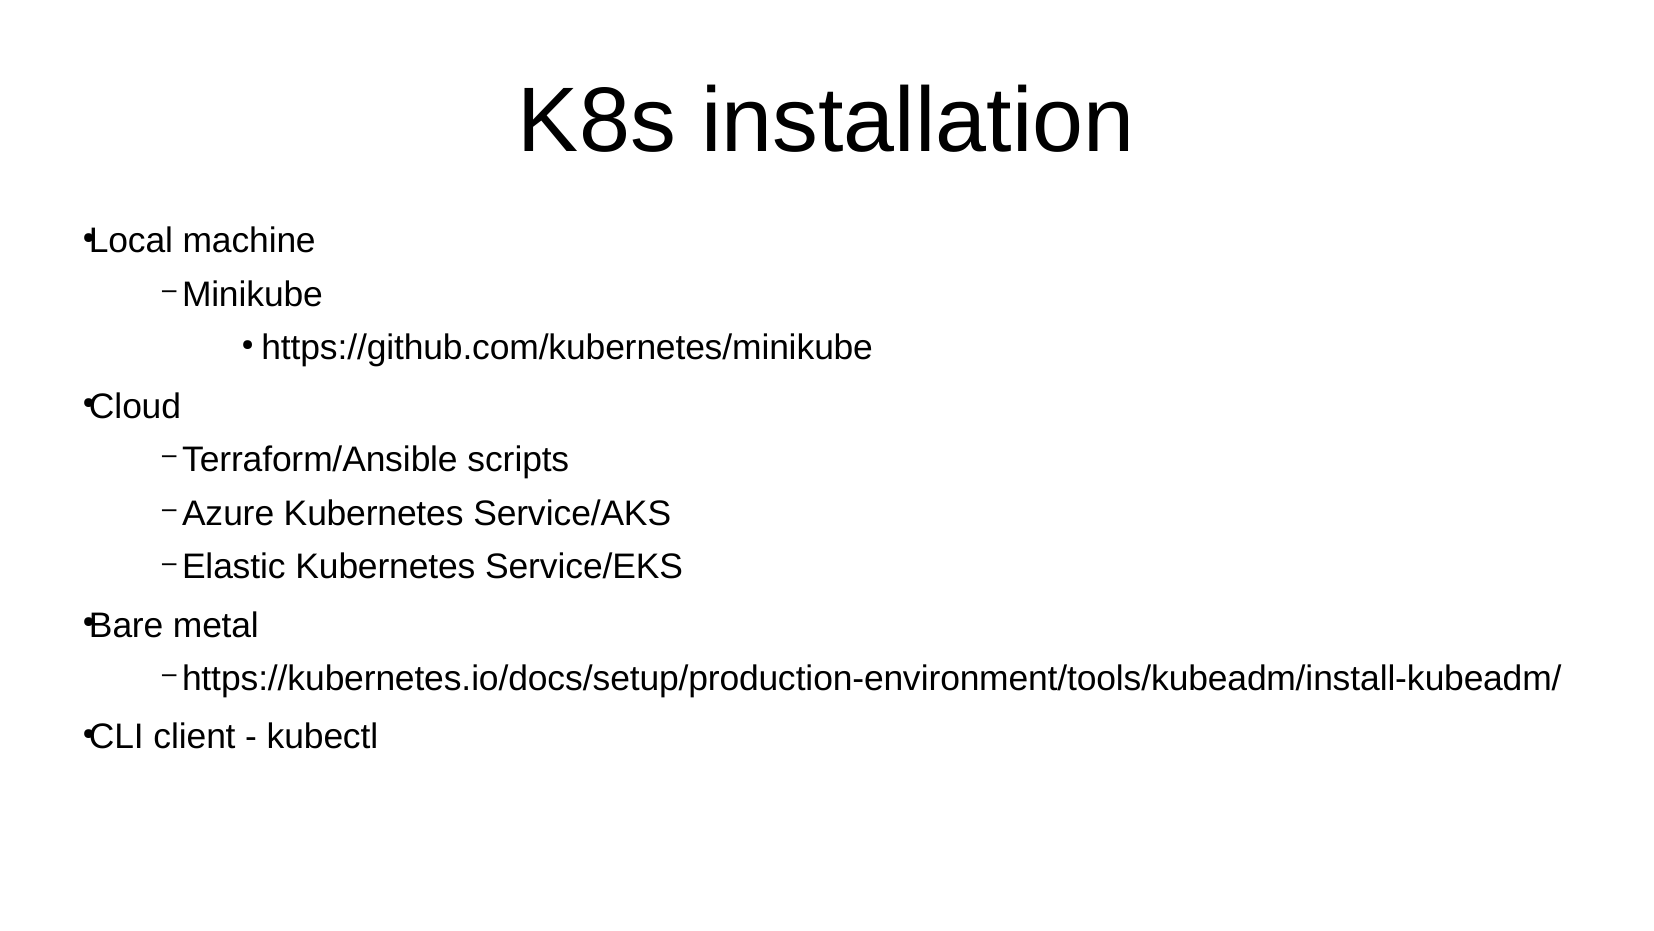

# K8s installation
Local machine
Minikube
https://github.com/kubernetes/minikube
Cloud
Terraform/Ansible scripts
Azure Kubernetes Service/AKS
Elastic Kubernetes Service/EKS
Bare metal
https://kubernetes.io/docs/setup/production-environment/tools/kubeadm/install-kubeadm/
CLI client - kubectl